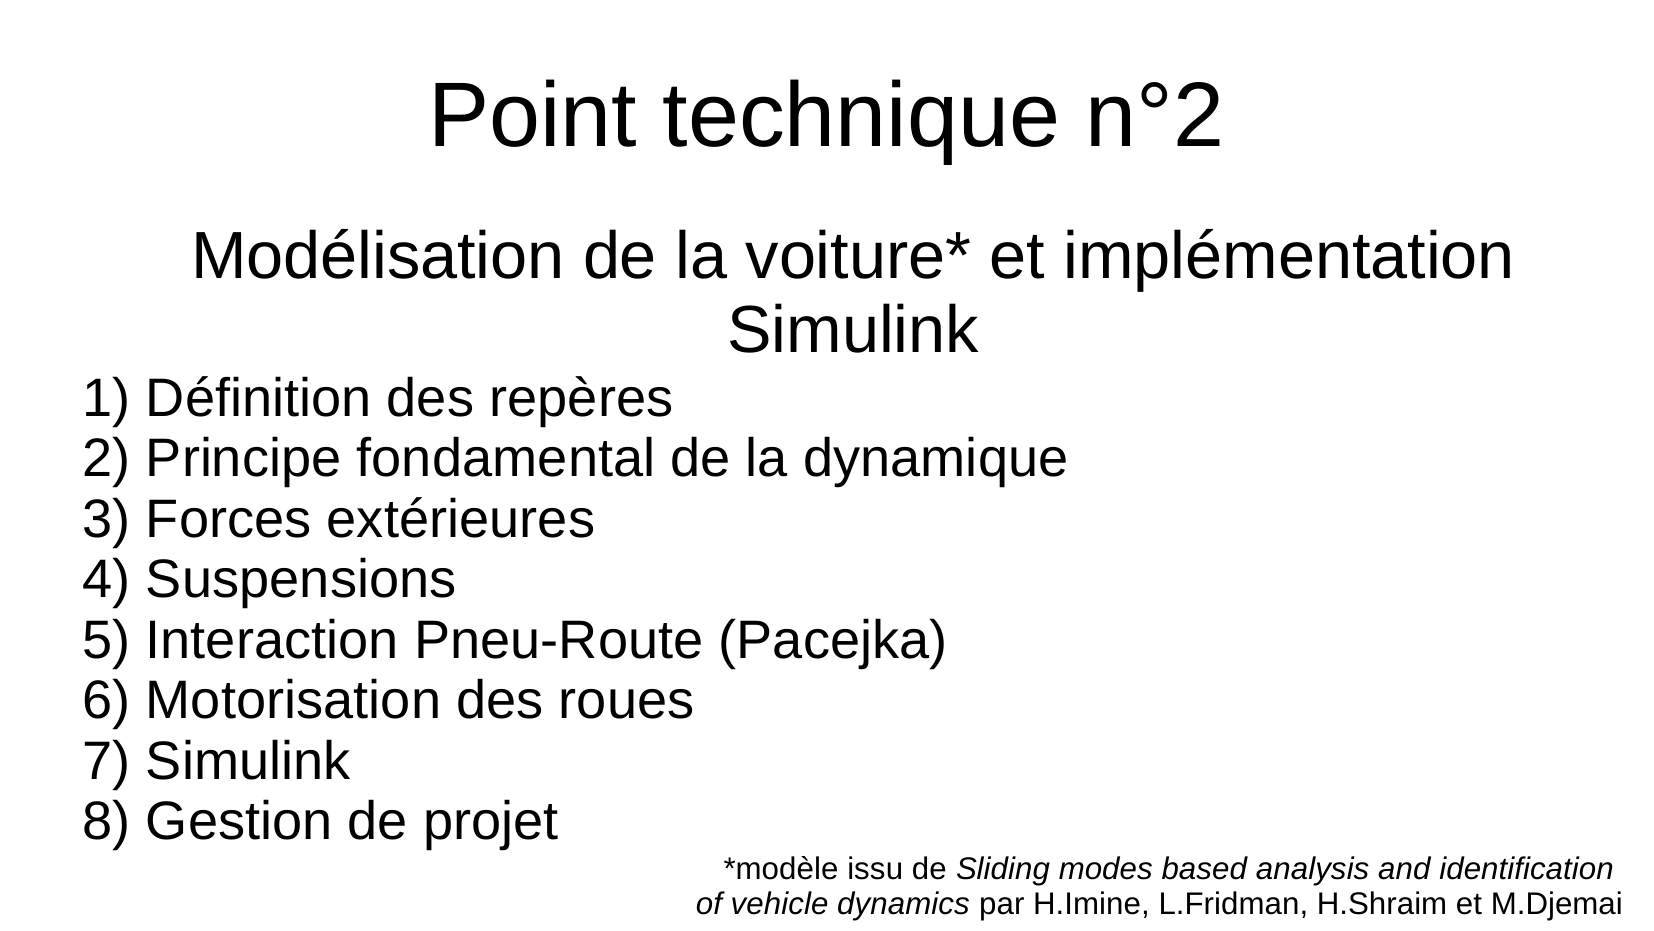

# Point technique n°2
Modélisation de la voiture* et implémentation Simulink
1) Définition des repères
2) Principe fondamental de la dynamique
3) Forces extérieures
4) Suspensions
5) Interaction Pneu-Route (Pacejka)
6) Motorisation des roues
7) Simulink
8) Gestion de projet
*modèle issu de Sliding modes based analysis and identification
of vehicle dynamics par H.Imine, L.Fridman, H.Shraim et M.Djemai